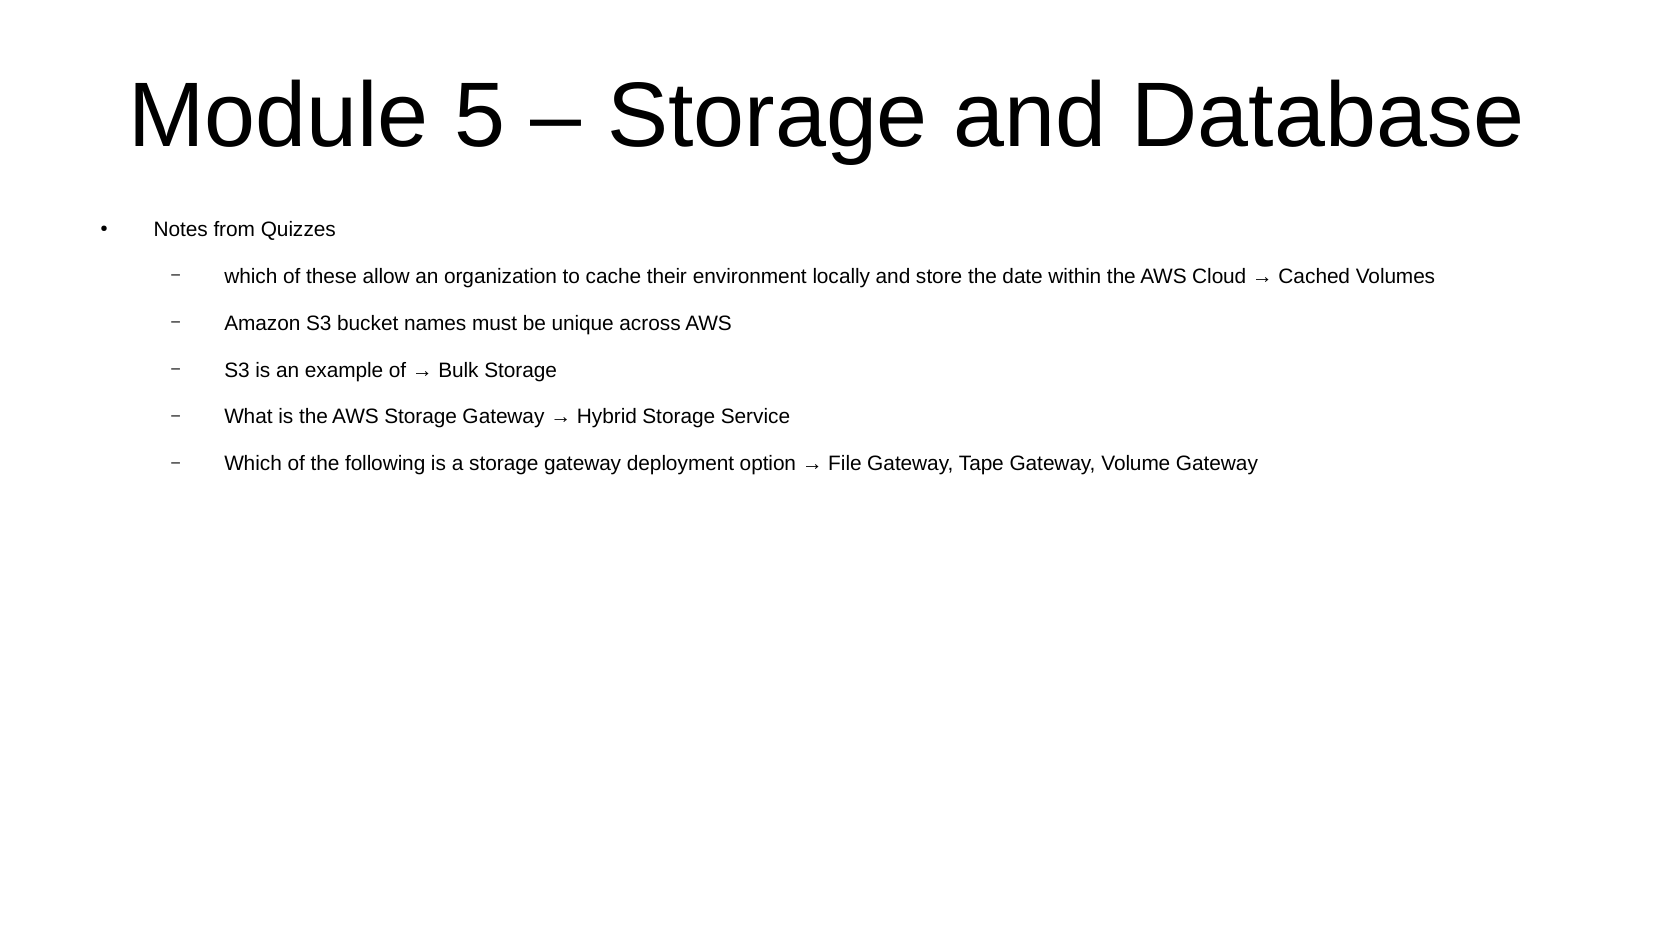

# Module 5 – Storage and Database
Notes from Quizzes
which of these allow an organization to cache their environment locally and store the date within the AWS Cloud → Cached Volumes
Amazon S3 bucket names must be unique across AWS
S3 is an example of → Bulk Storage
What is the AWS Storage Gateway → Hybrid Storage Service
Which of the following is a storage gateway deployment option → File Gateway, Tape Gateway, Volume Gateway